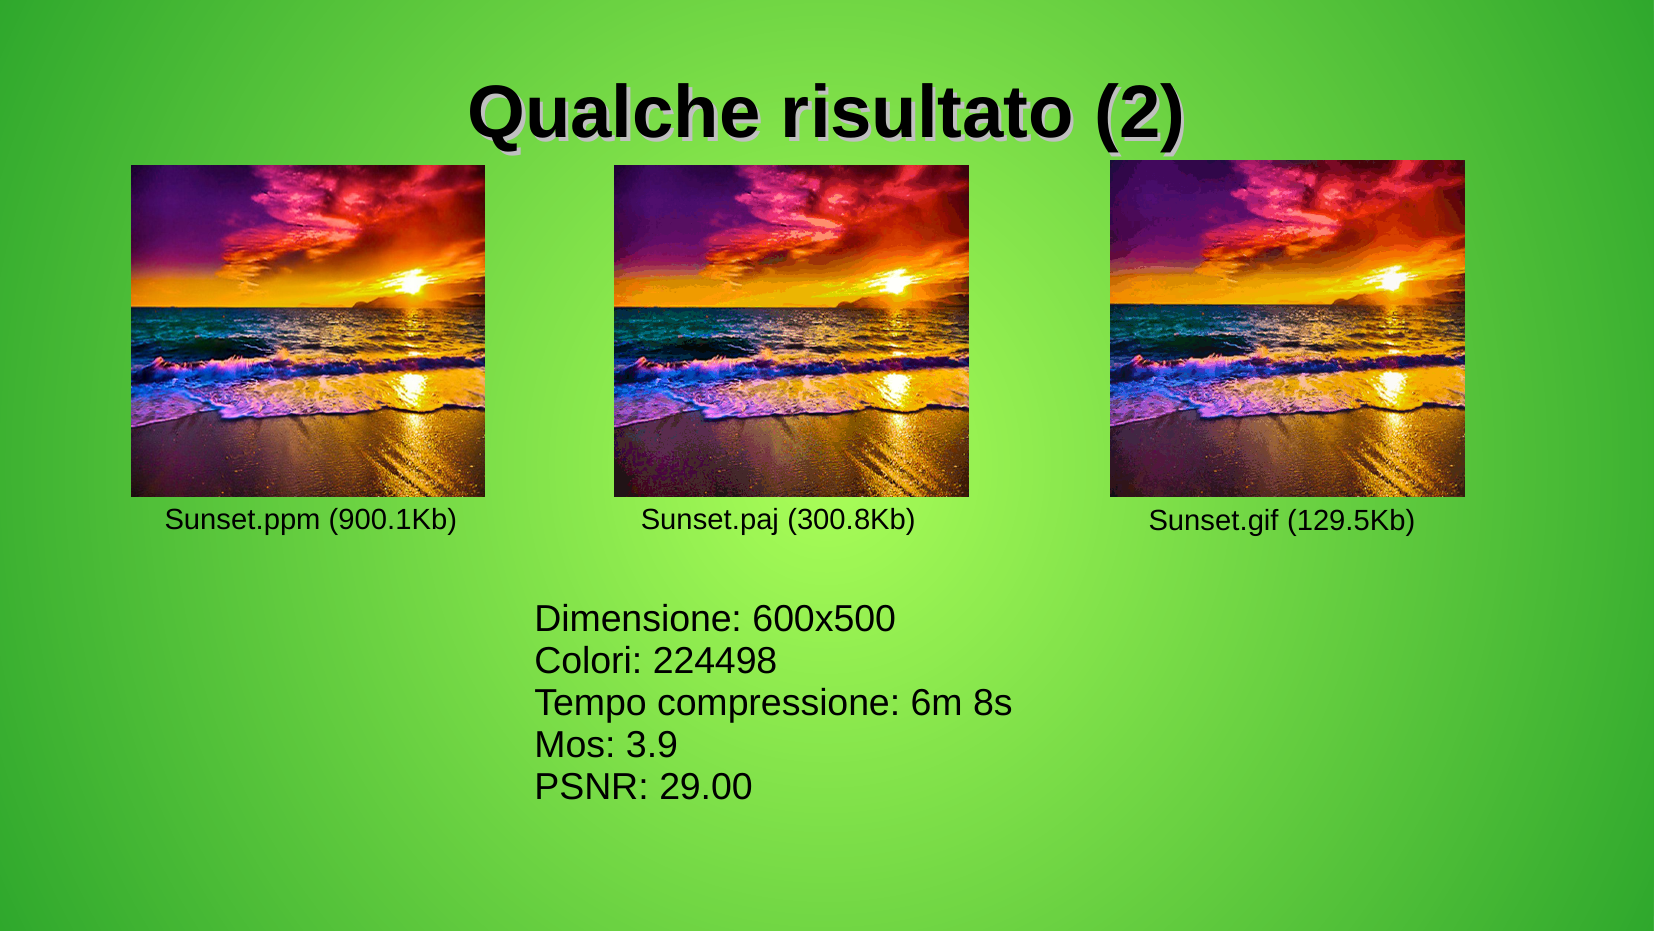

# Qualche risultato (2)
Sunset.paj (300.8Kb)
Sunset.ppm (900.1Kb)
Sunset.gif (129.5Kb)
Dimensione: 600x500
Colori: 224498
Tempo compressione: 6m 8s
Mos: 3.9
PSNR: 29.00